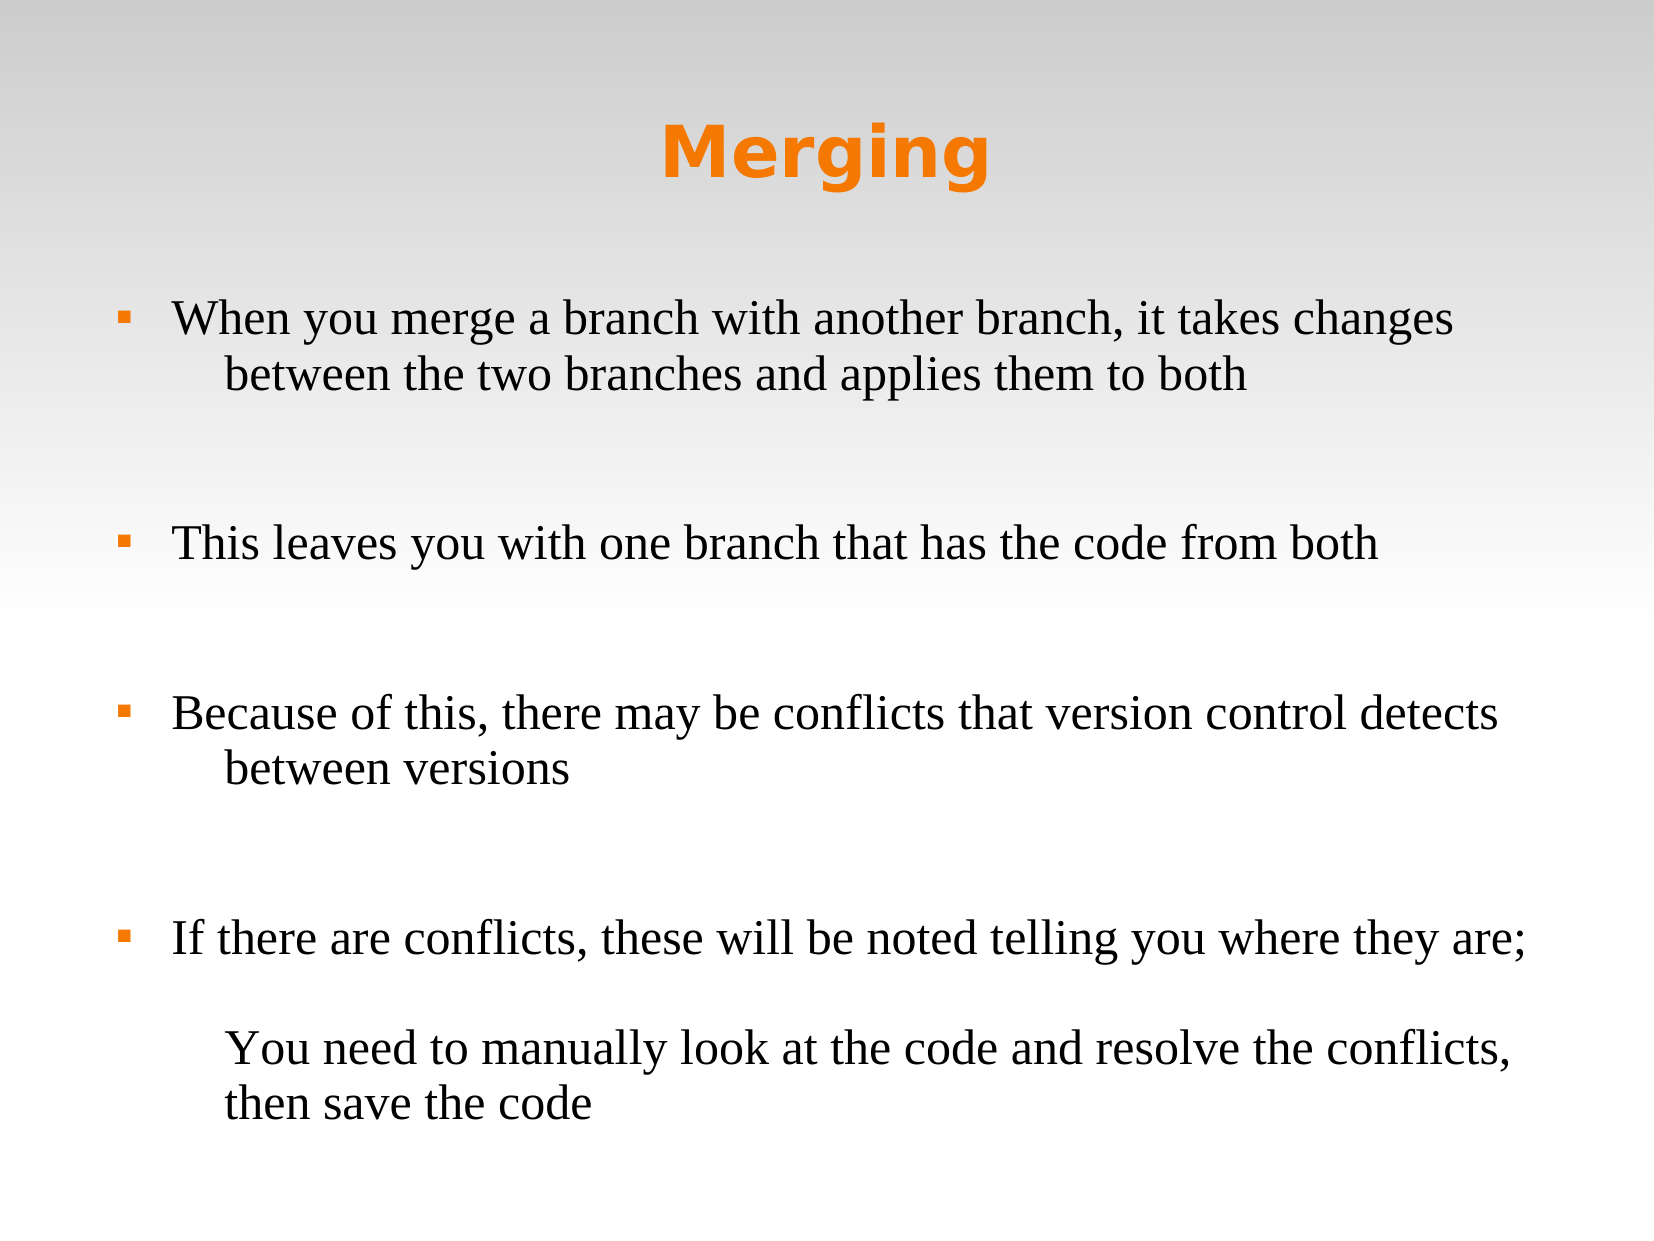

# Merging
When you merge a branch with another branch, it takes changes between the two branches and applies them to both
This leaves you with one branch that has the code from both
Because of this, there may be conflicts that version control detects between versions
If there are conflicts, these will be noted telling you where they are;
You need to manually look at the code and resolve the conflicts, then save the code